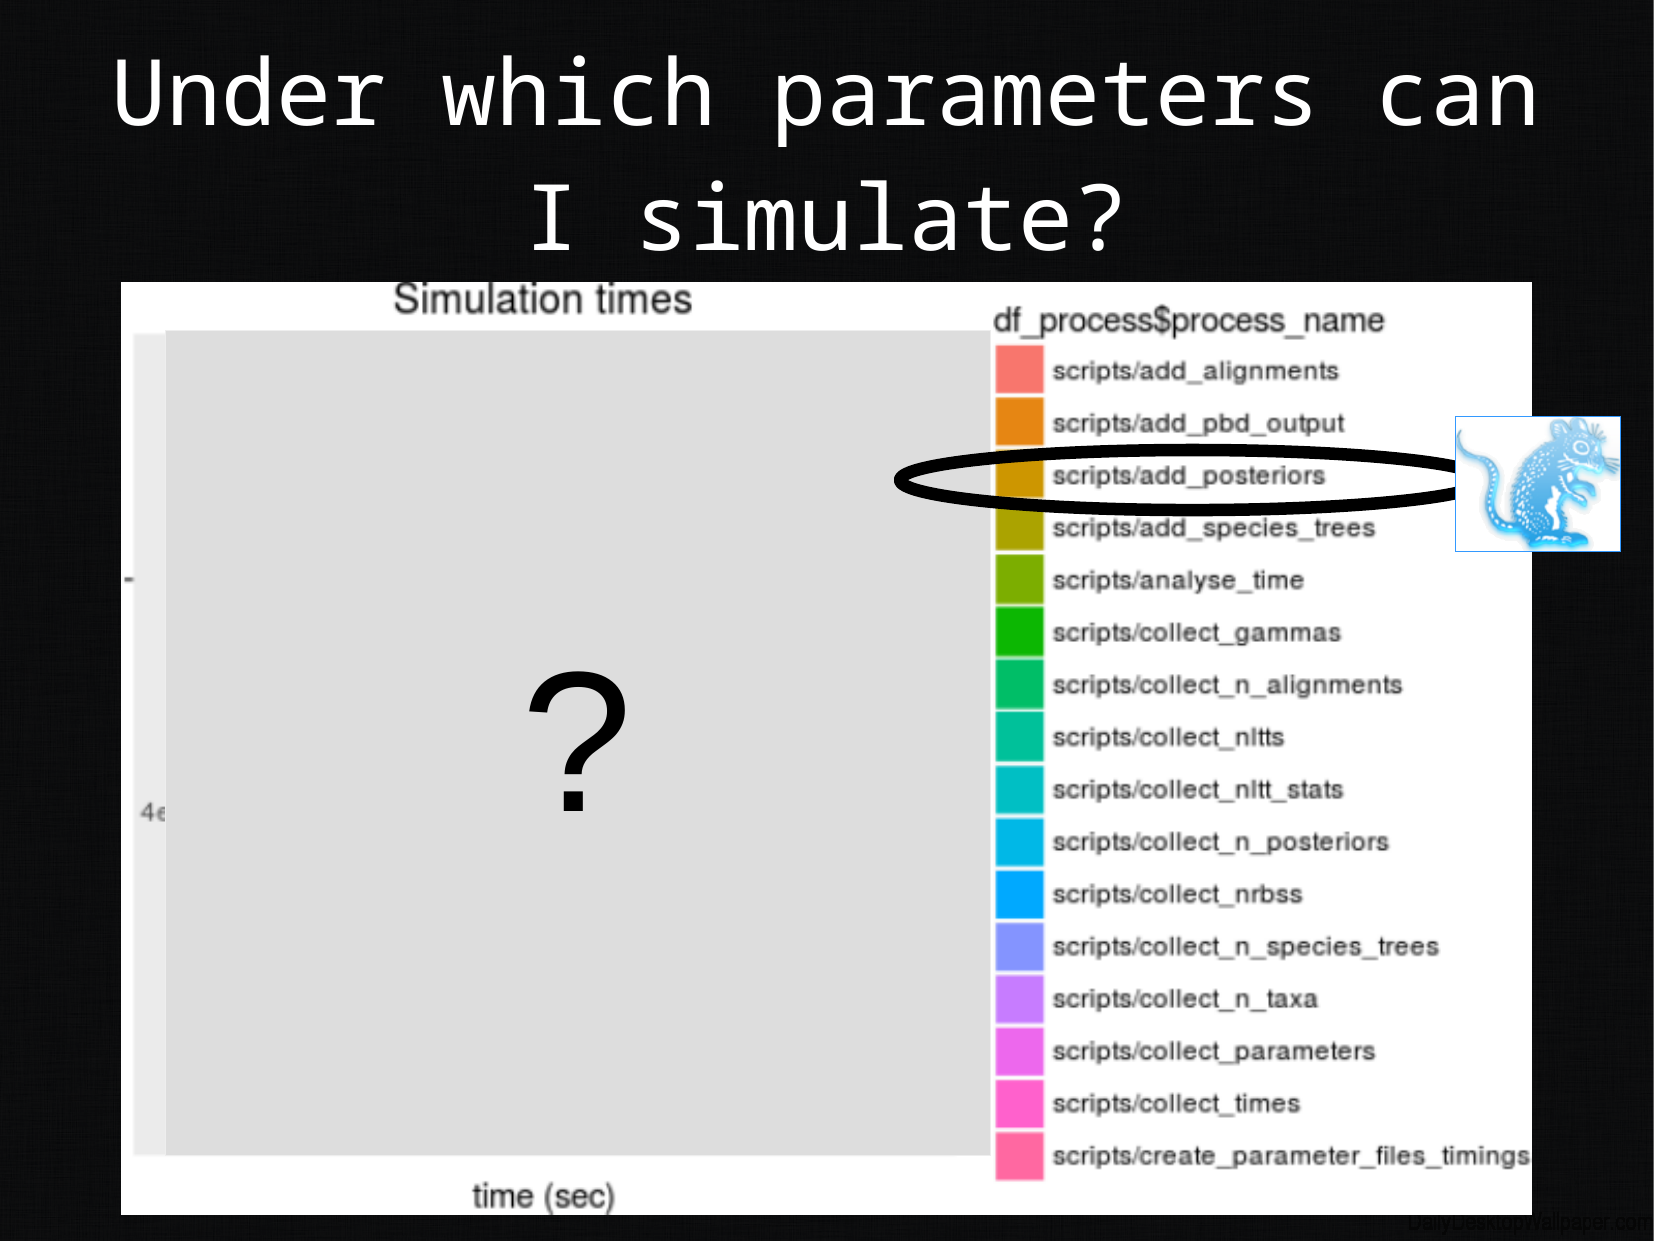

# Under which parameters can I simulate?
?